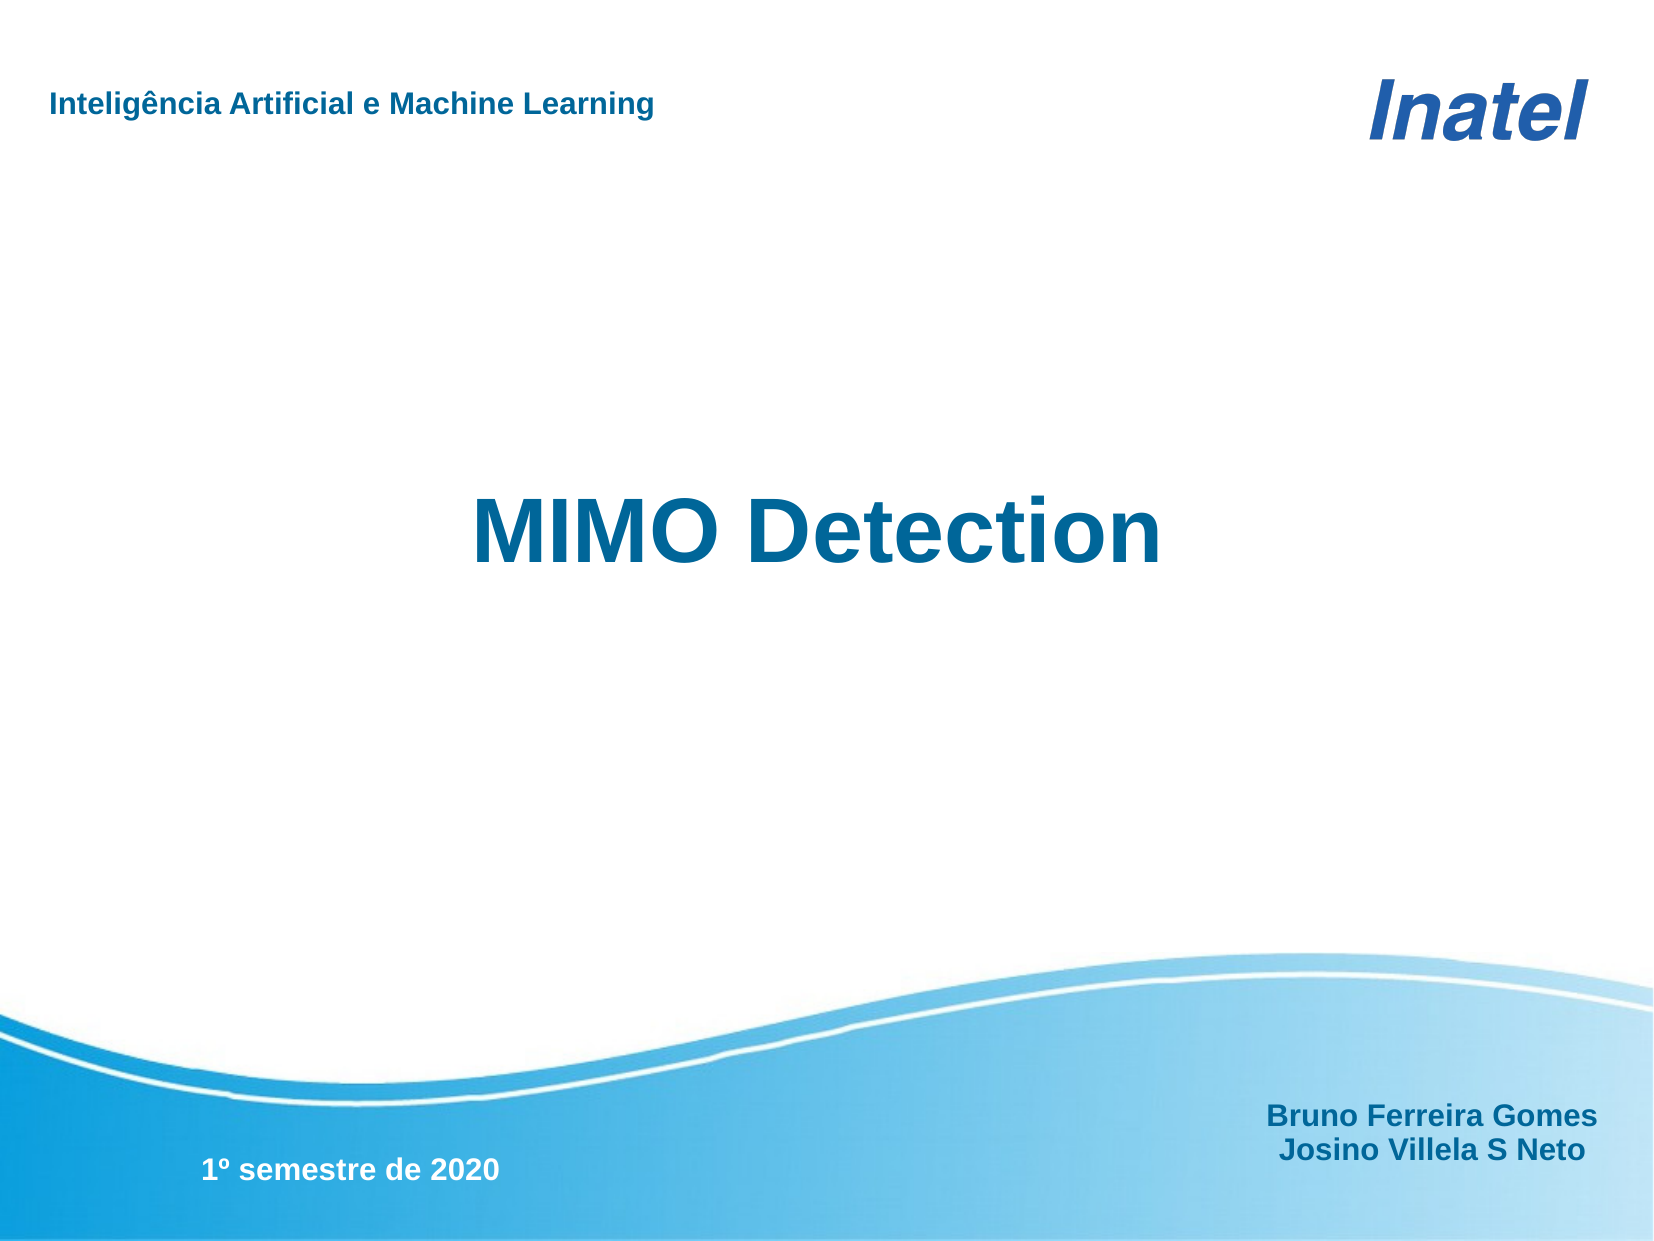

Inteligência Artificial e Machine Learning
# MIMO Detection
Bruno Ferreira Gomes
Josino Villela S Neto
1º semestre de 2020